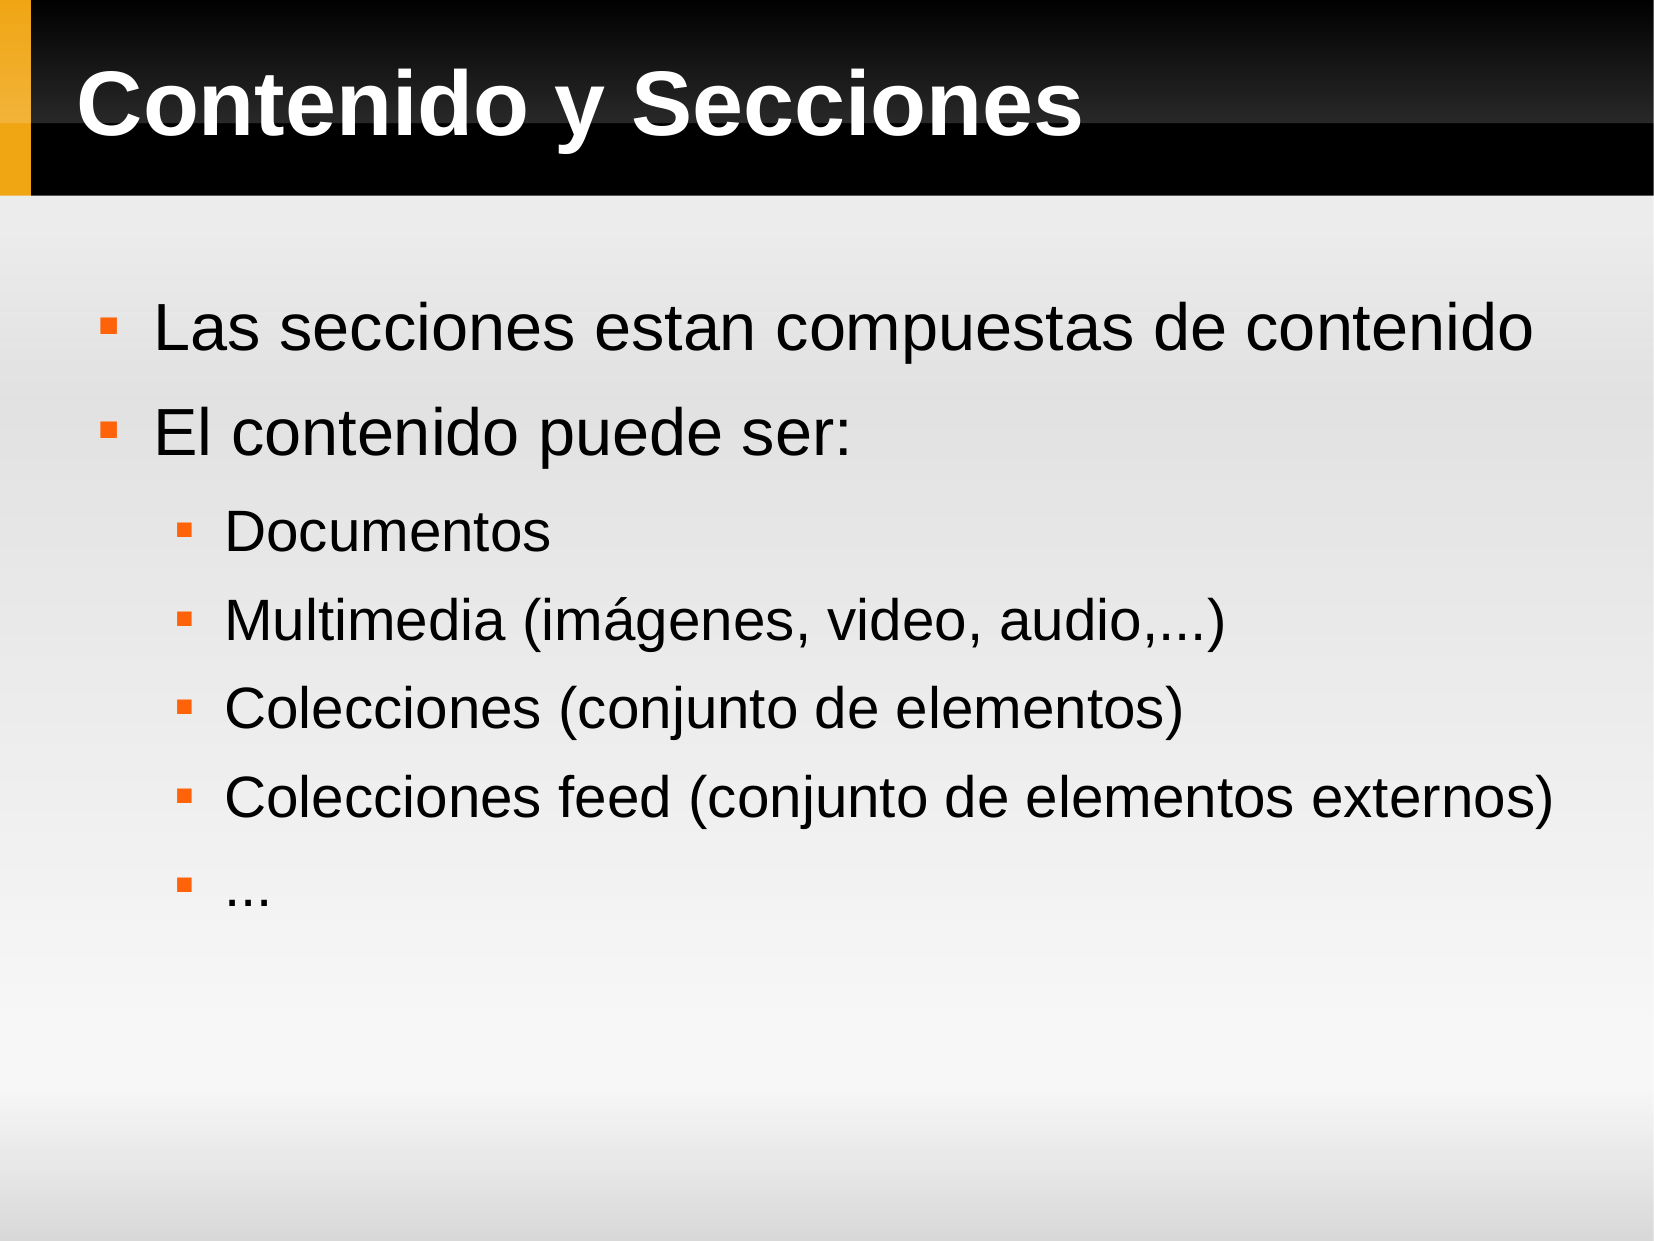

# Contenido y Secciones
Las secciones estan compuestas de contenido
El contenido puede ser:
Documentos
Multimedia (imágenes, video, audio,...)
Colecciones (conjunto de elementos)
Colecciones feed (conjunto de elementos externos)
...